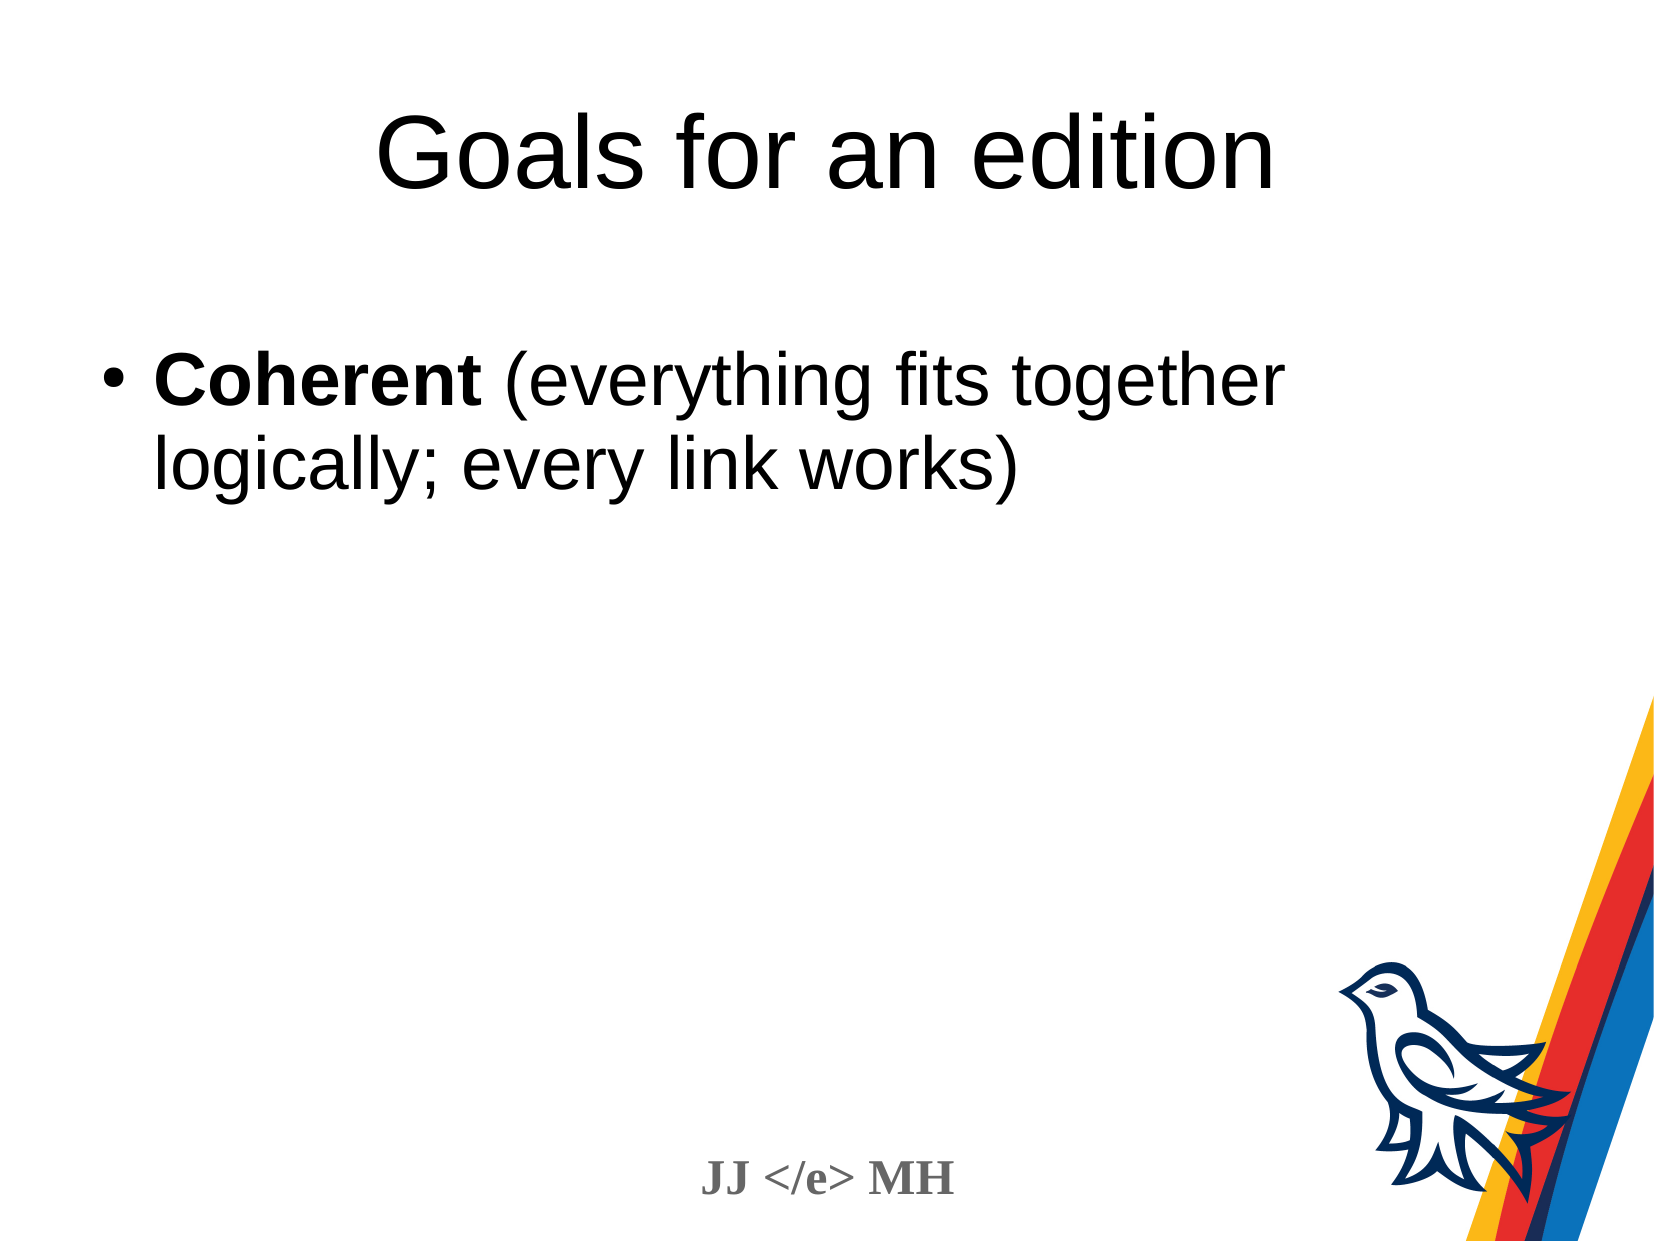

# Goals for an edition
Coherent (everything fits together logically; every link works)